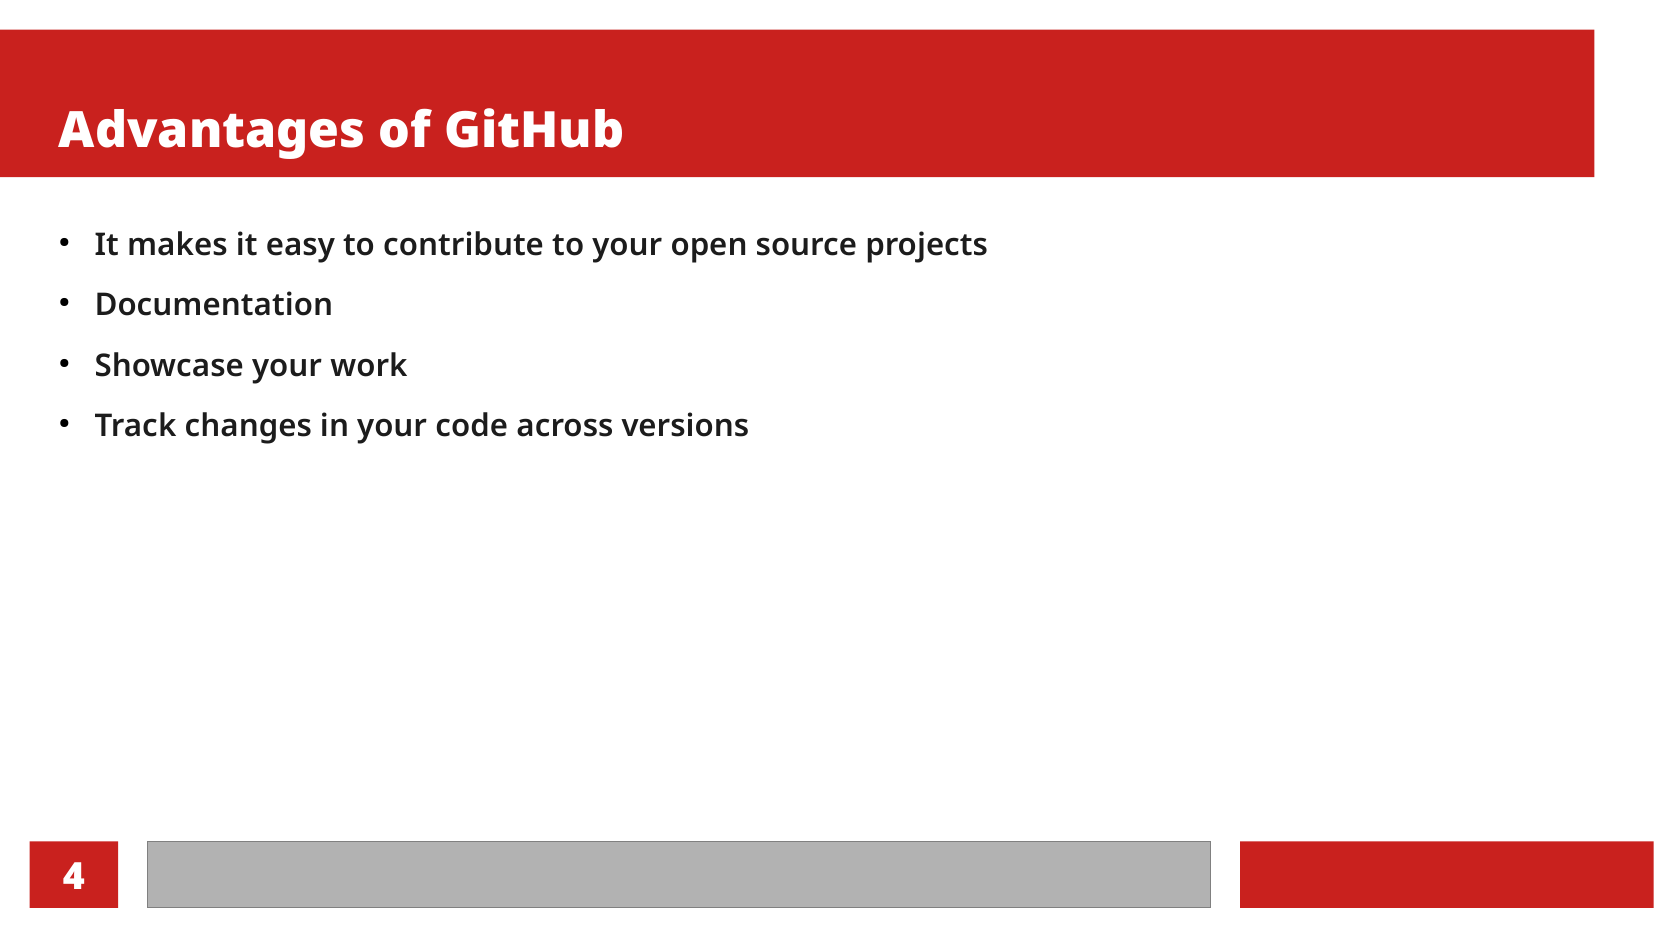

# Advantages of GitHub
It makes it easy to contribute to your open source projects
Documentation
Showcase your work
Track changes in your code across versions
4